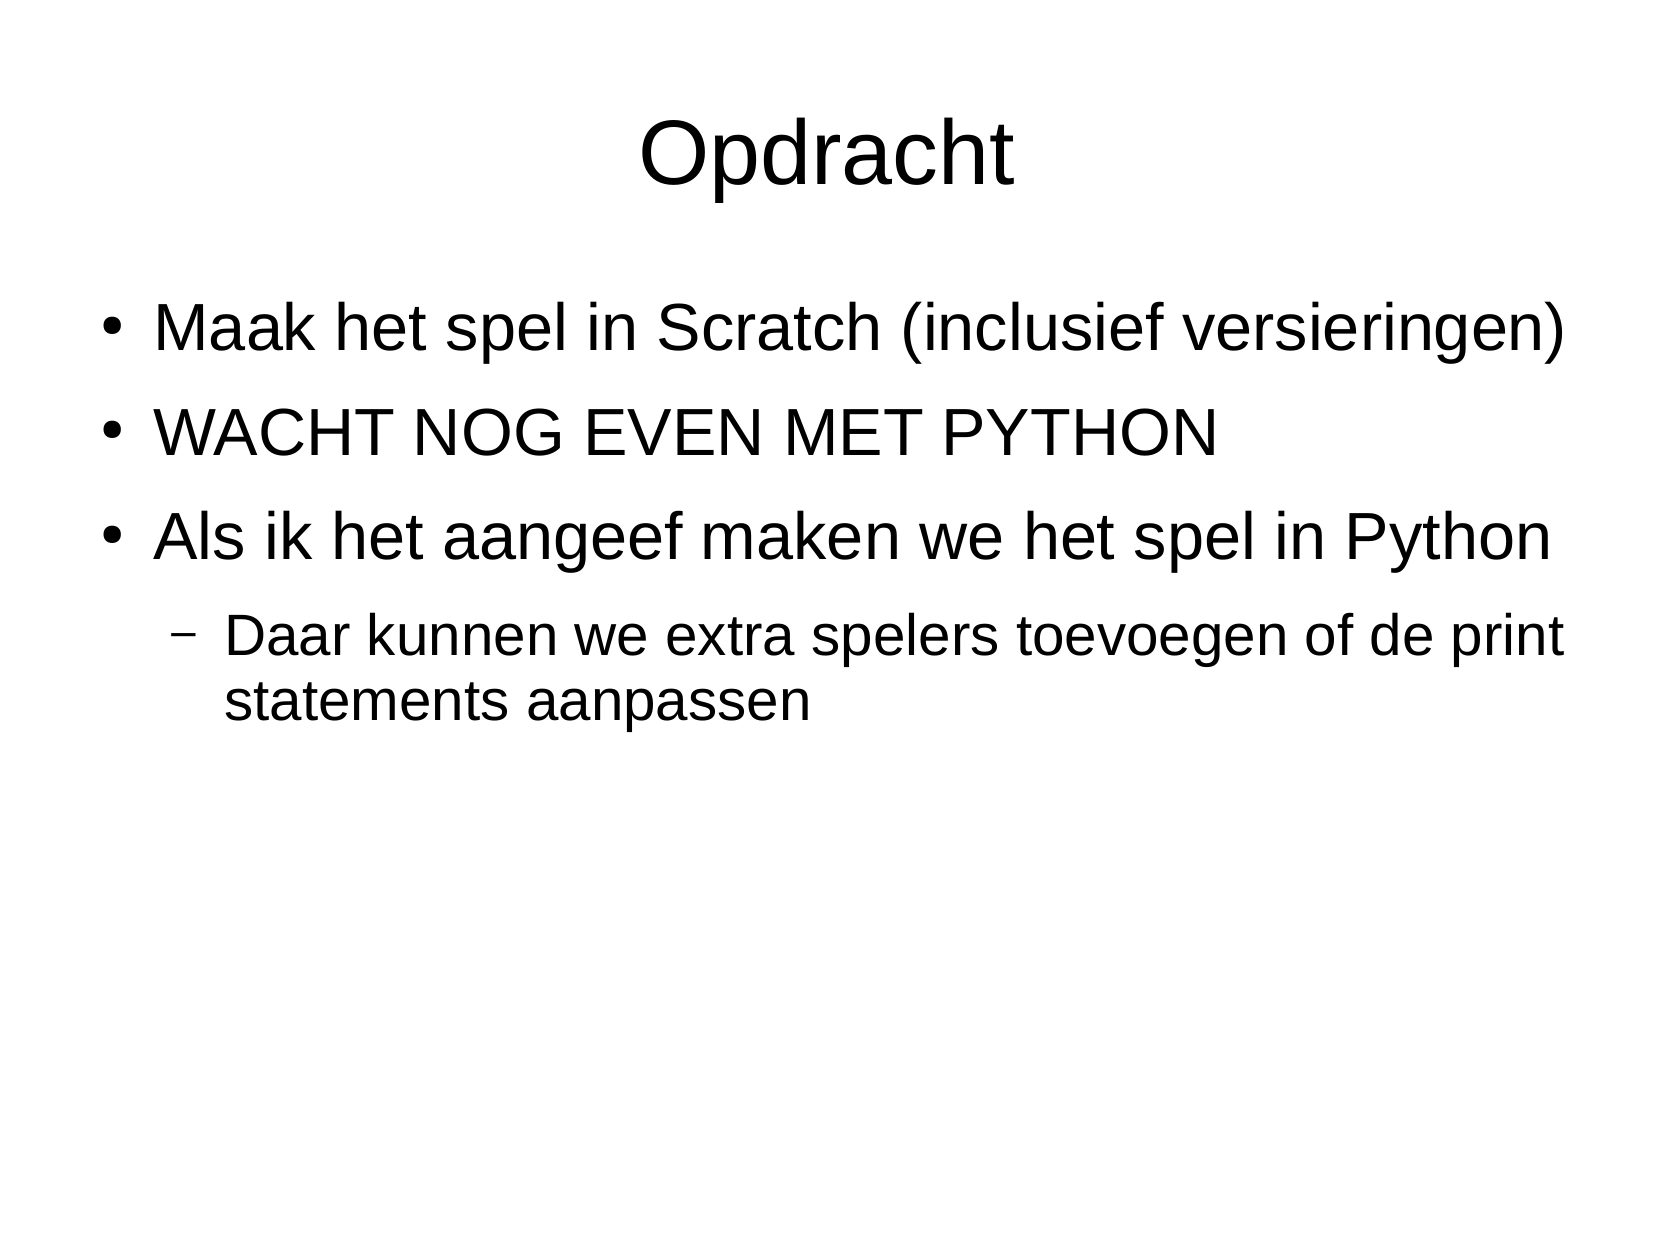

# Opdracht
Maak het spel in Scratch (inclusief versieringen)
WACHT NOG EVEN MET PYTHON
Als ik het aangeef maken we het spel in Python
Daar kunnen we extra spelers toevoegen of de print statements aanpassen